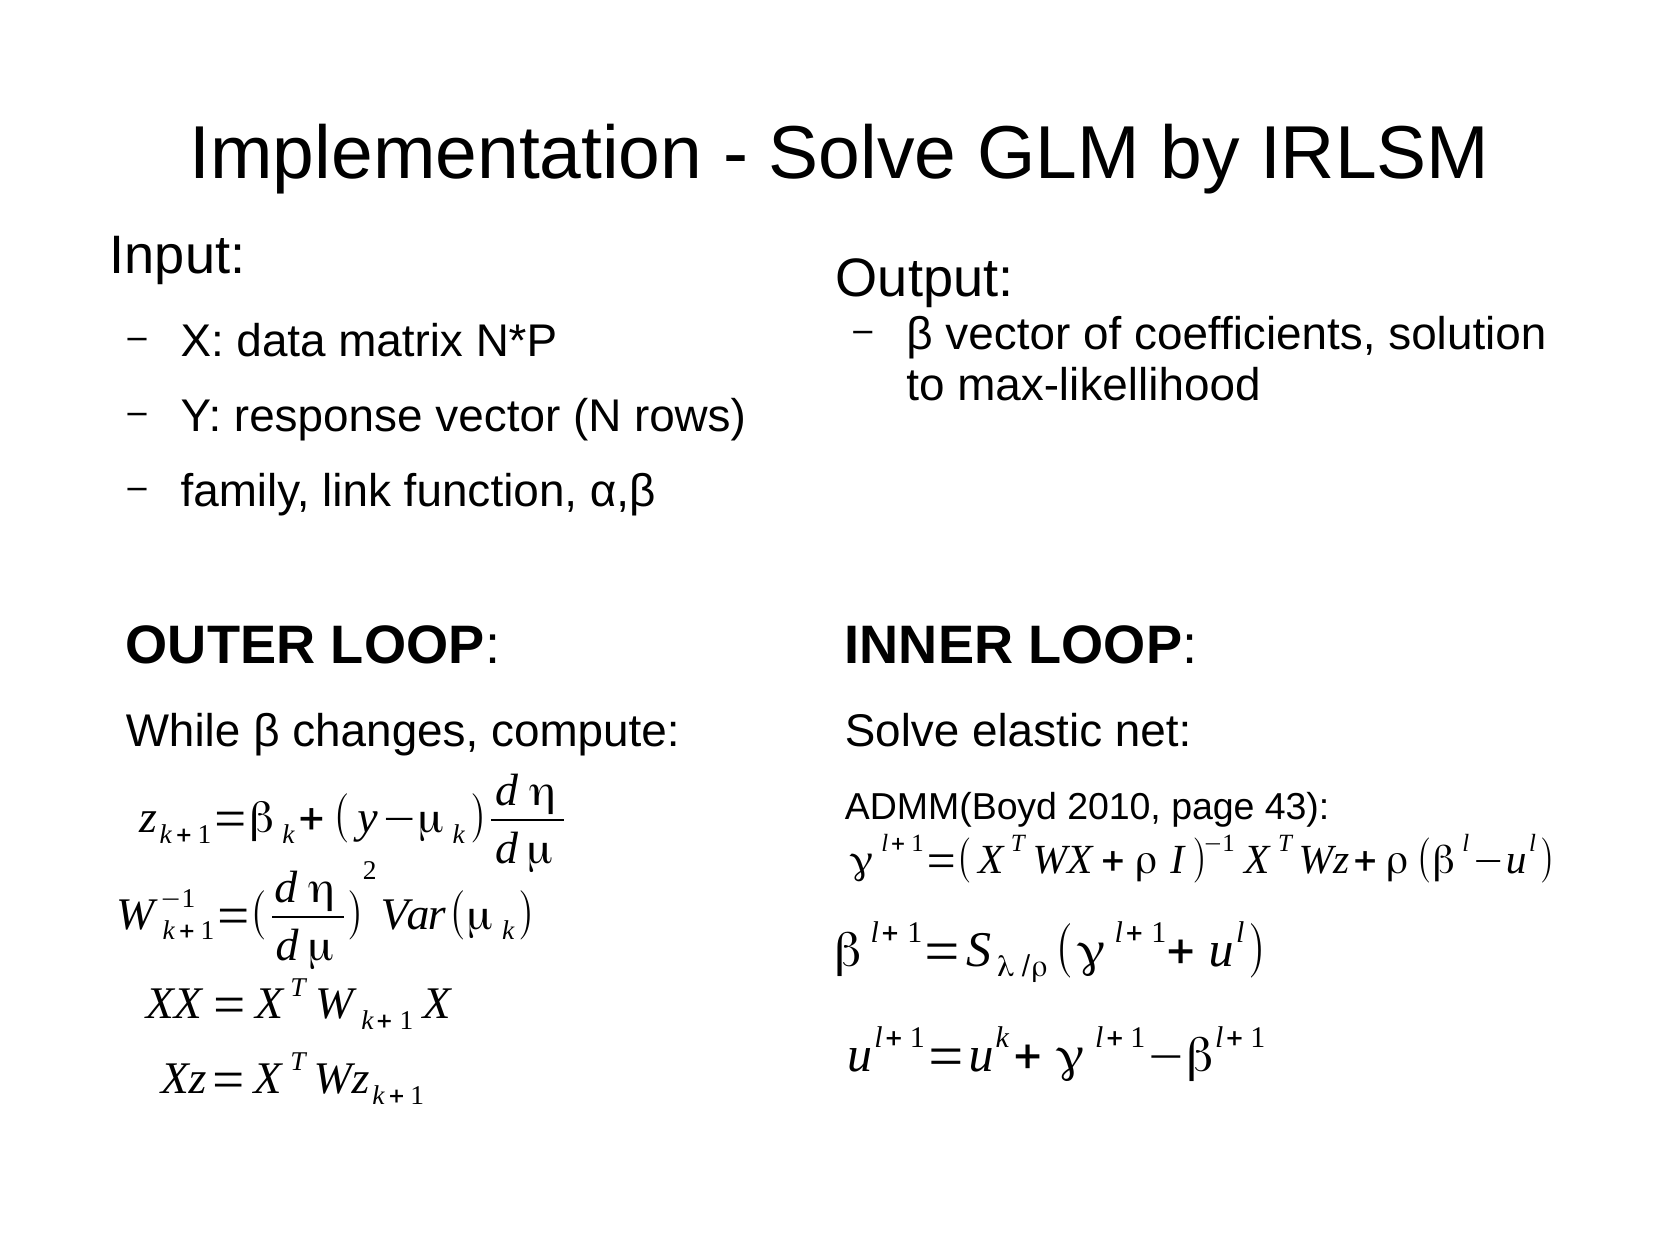

# Implementation - Solve GLM by IRLSM
Input:
X: data matrix N*P
Y: response vector (N rows)
family, link function, α,β
Output:
β vector of coefficients, solution to max-likellihood
OUTER LOOP:
While β changes, compute:
INNER LOOP:
Solve elastic net:
ADMM(Boyd 2010, page 43):